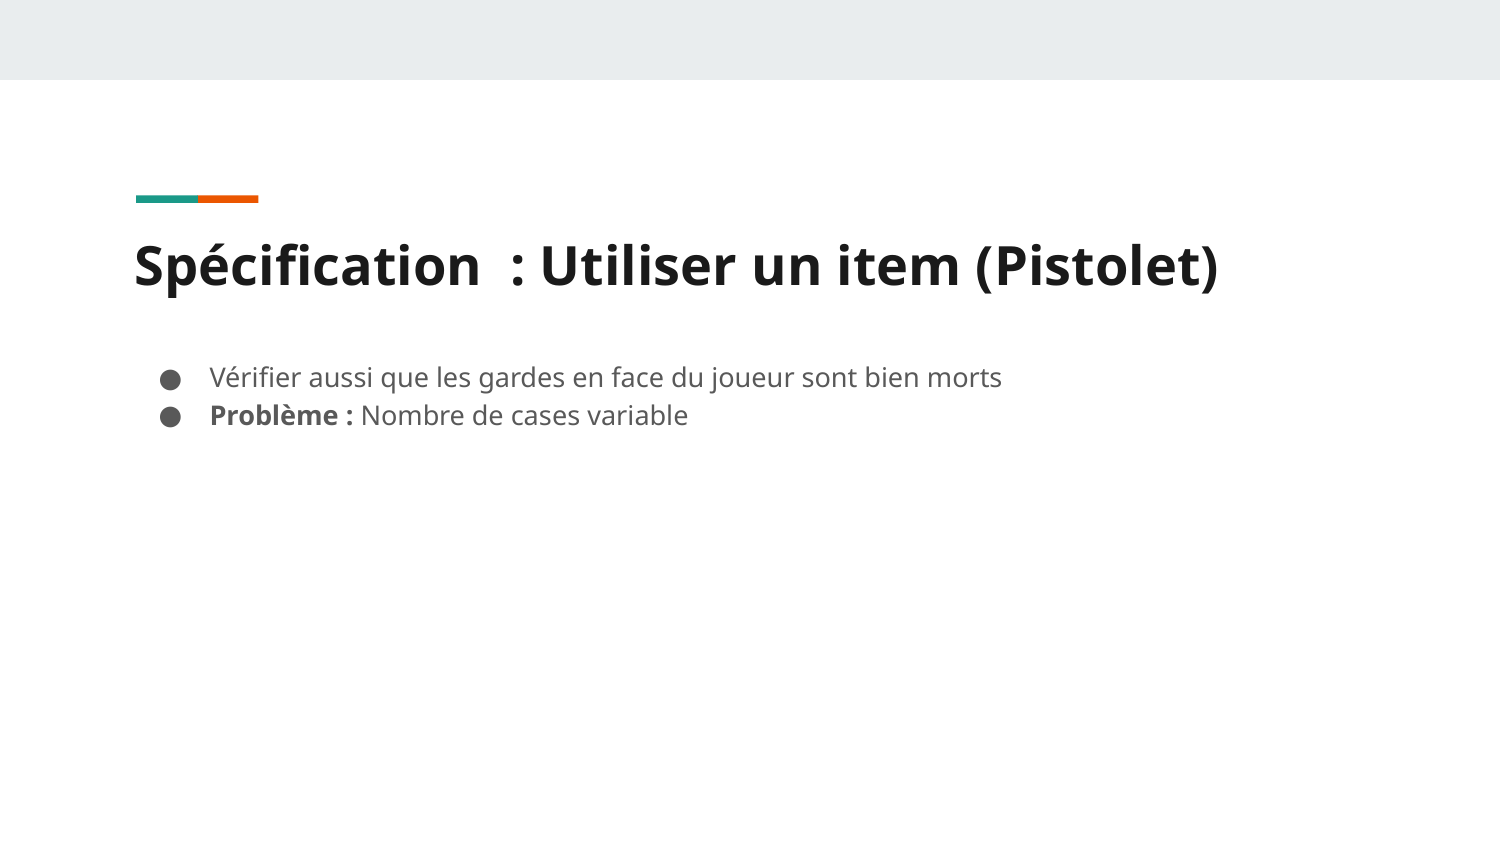

# Spécification : Utiliser un item (Pistolet)
Vérifier aussi que les gardes en face du joueur sont bien morts
Problème : Nombre de cases variable